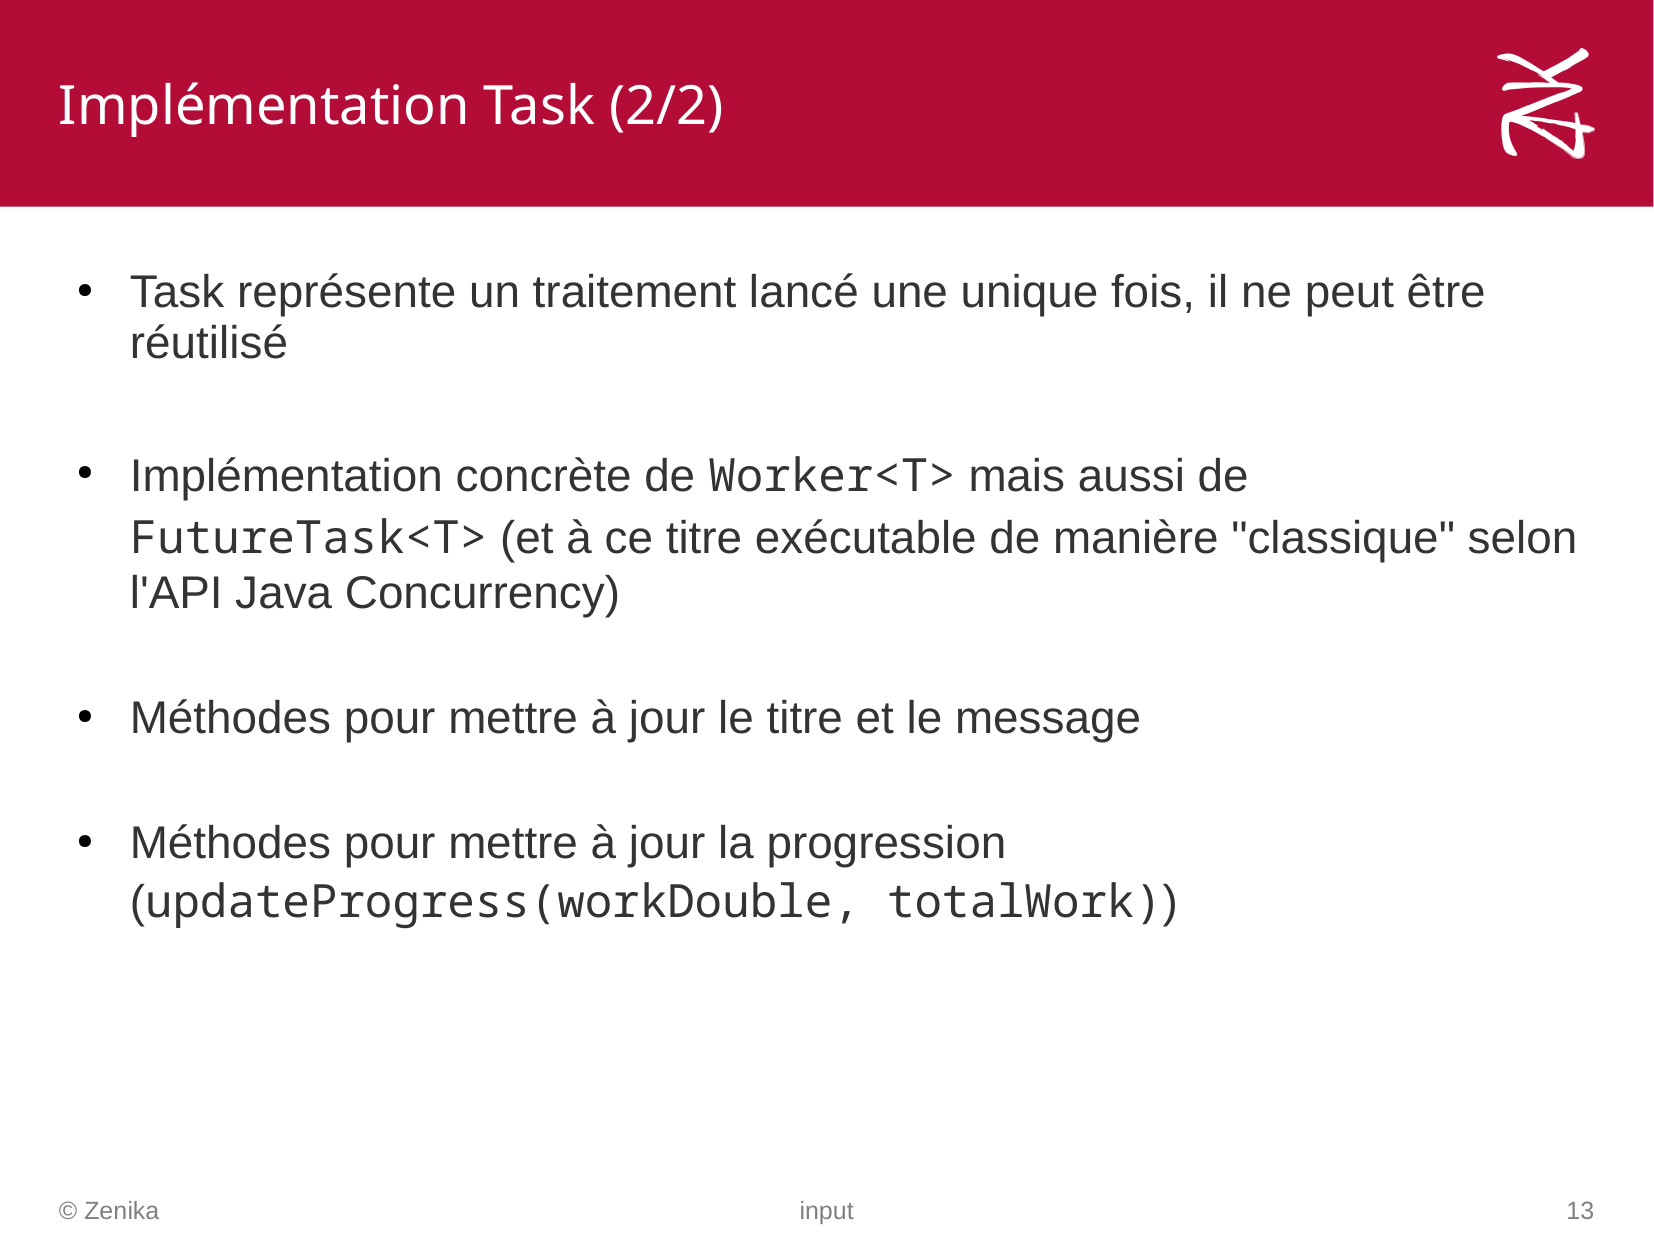

# Implémentation Task (2/2)
Task représente un traitement lancé une unique fois, il ne peut être réutilisé
Implémentation concrète de Worker<T> mais aussi de FutureTask<T> (et à ce titre exécutable de manière "classique" selon l'API Java Concurrency)
Méthodes pour mettre à jour le titre et le message
Méthodes pour mettre à jour la progression (updateProgress(workDouble, totalWork))